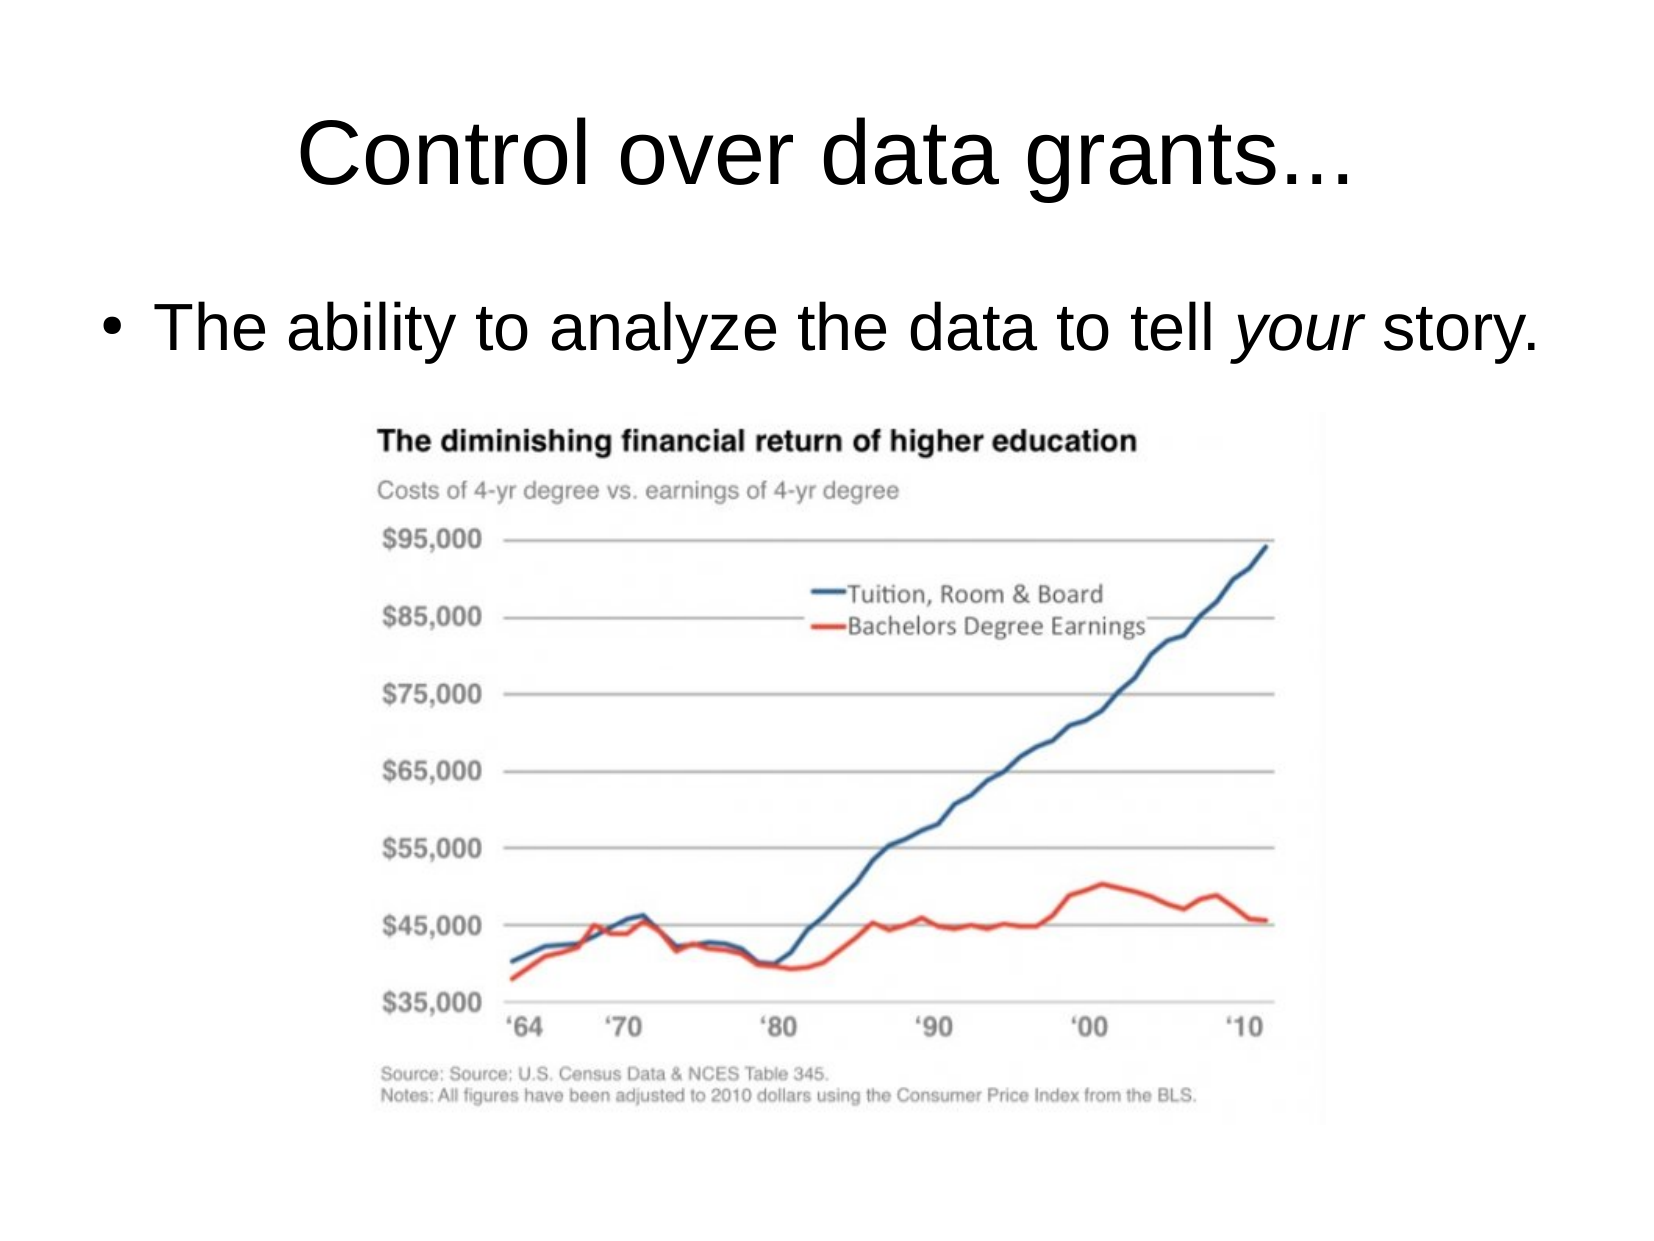

# Control over data grants...
The ability to analyze the data to tell your story.